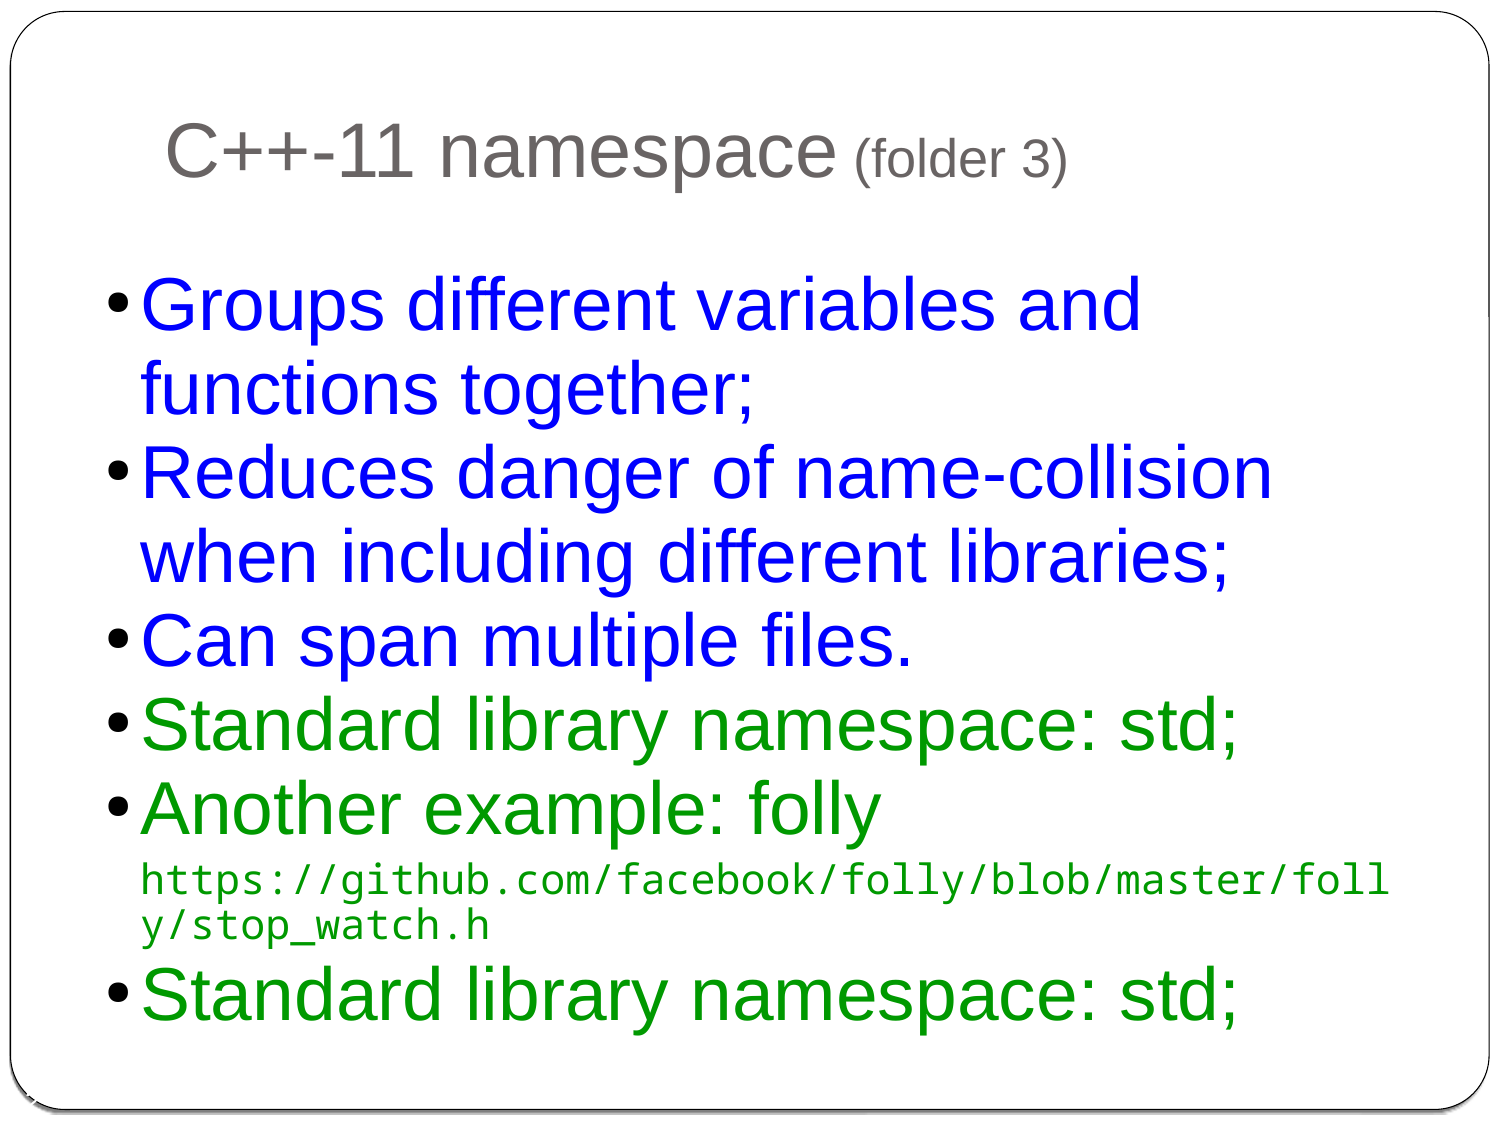

# C++-11 namespace (folder 3)
Groups different variables and functions together;
Reduces danger of name-collision when including different libraries;
Can span multiple files.
Standard library namespace: std;
Another example: follyhttps://github.com/facebook/folly/blob/master/folly/stop_watch.h
Standard library namespace: std;